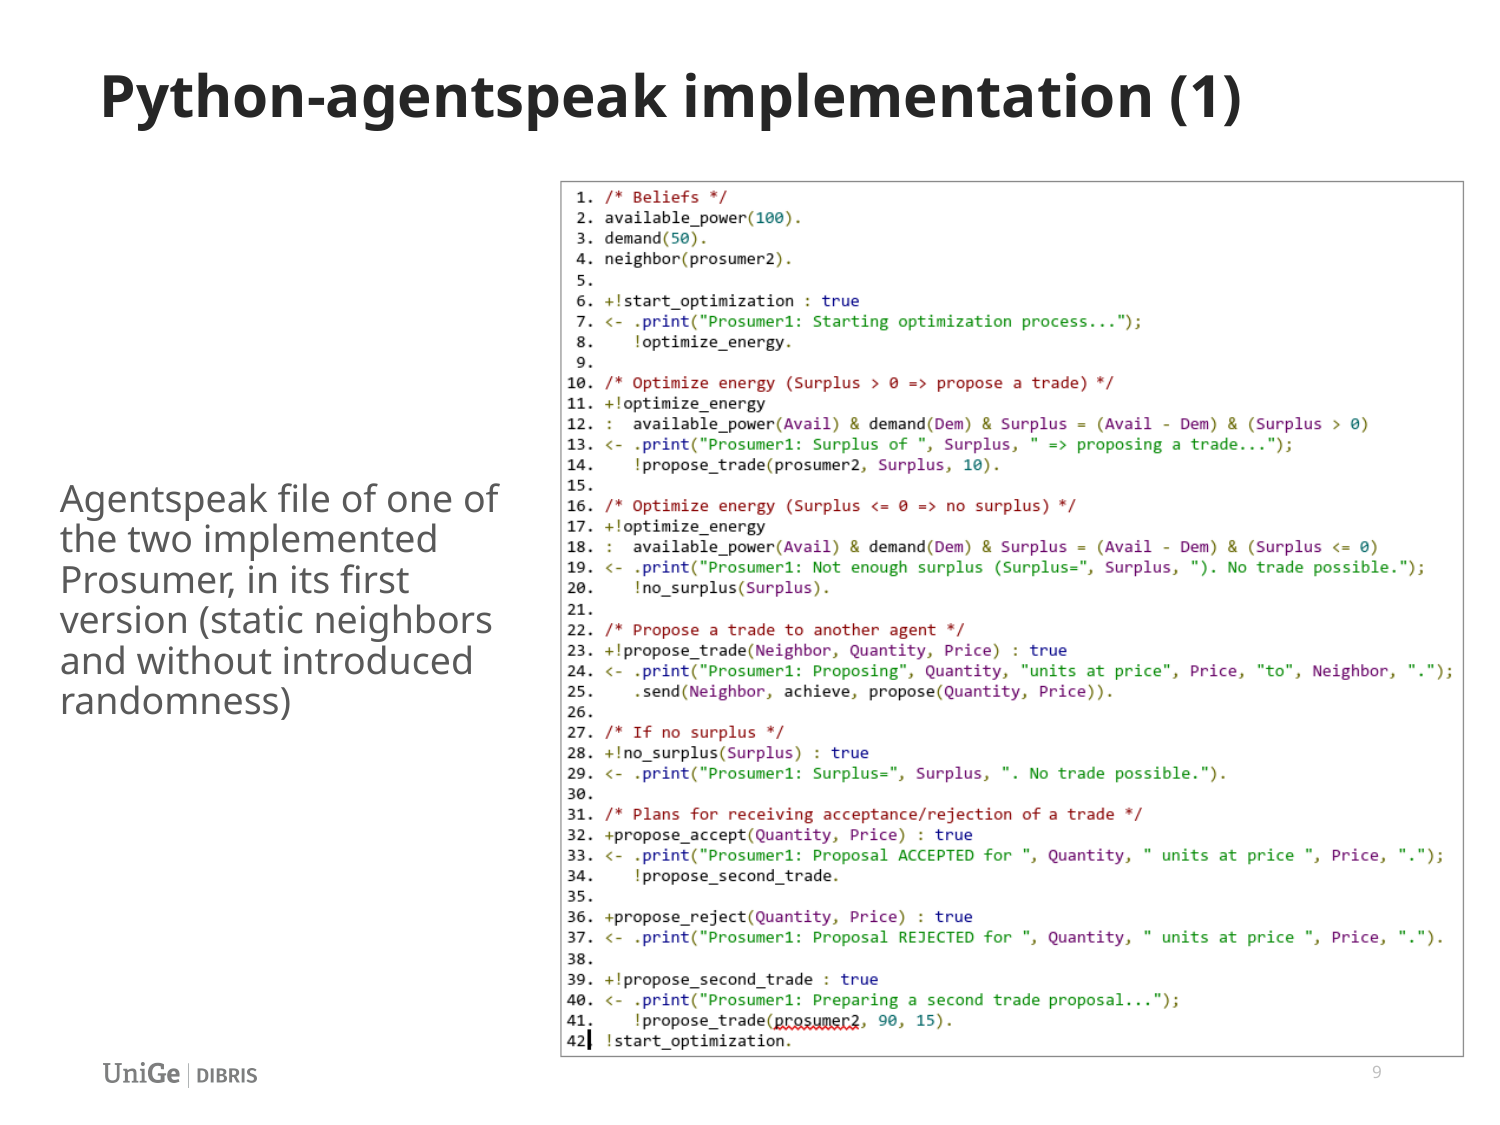

Python-agentspeak implementation (1)
# Agentspeak file of one of the two implemented Prosumer, in its first version (static neighbors and without introduced randomness)
9